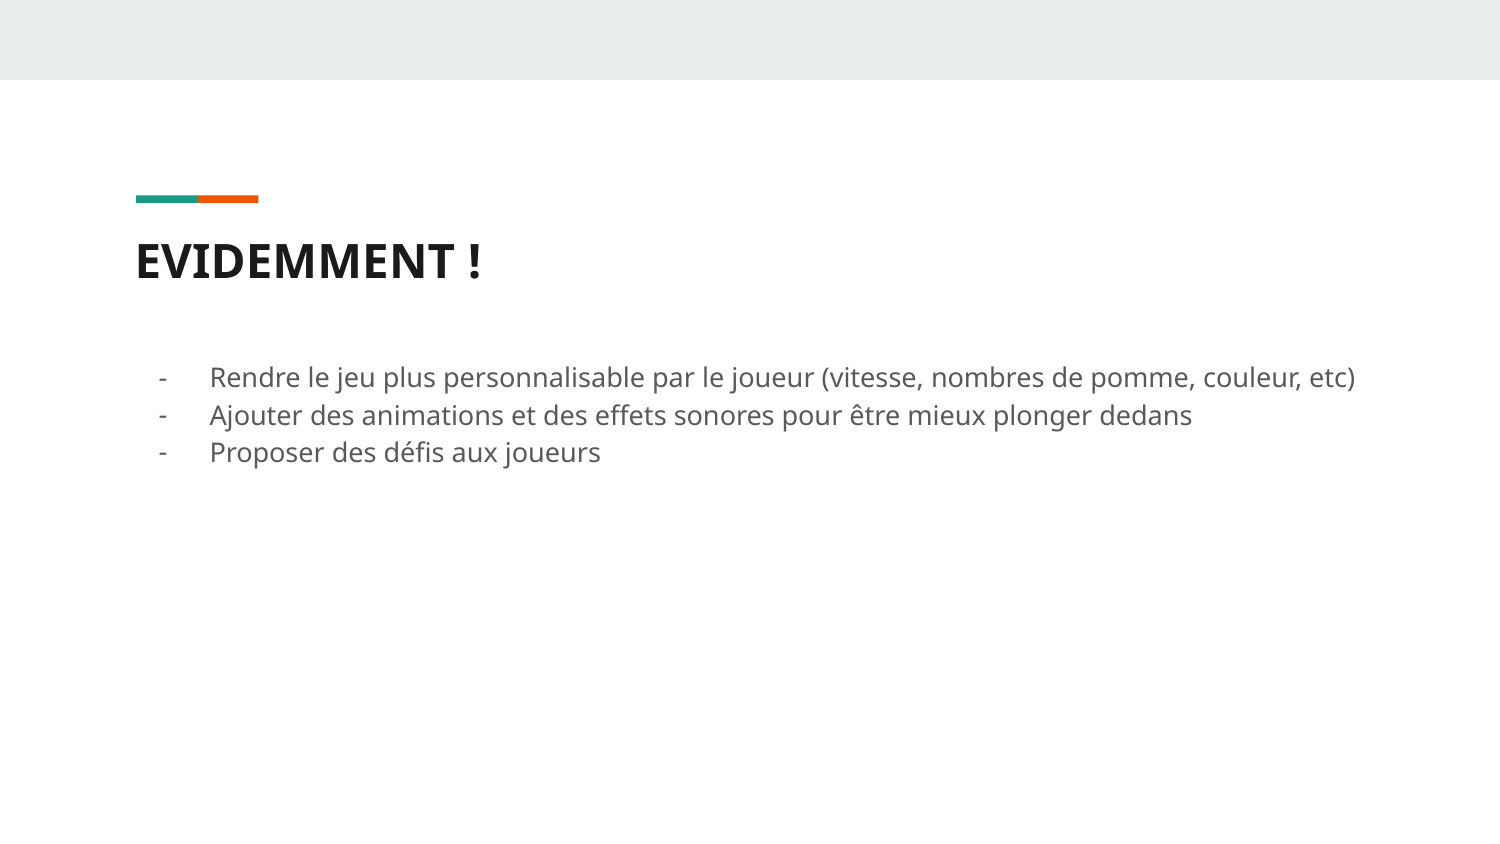

# EVIDEMMENT !
Rendre le jeu plus personnalisable par le joueur (vitesse, nombres de pomme, couleur, etc)
Ajouter des animations et des effets sonores pour être mieux plonger dedans
Proposer des défis aux joueurs